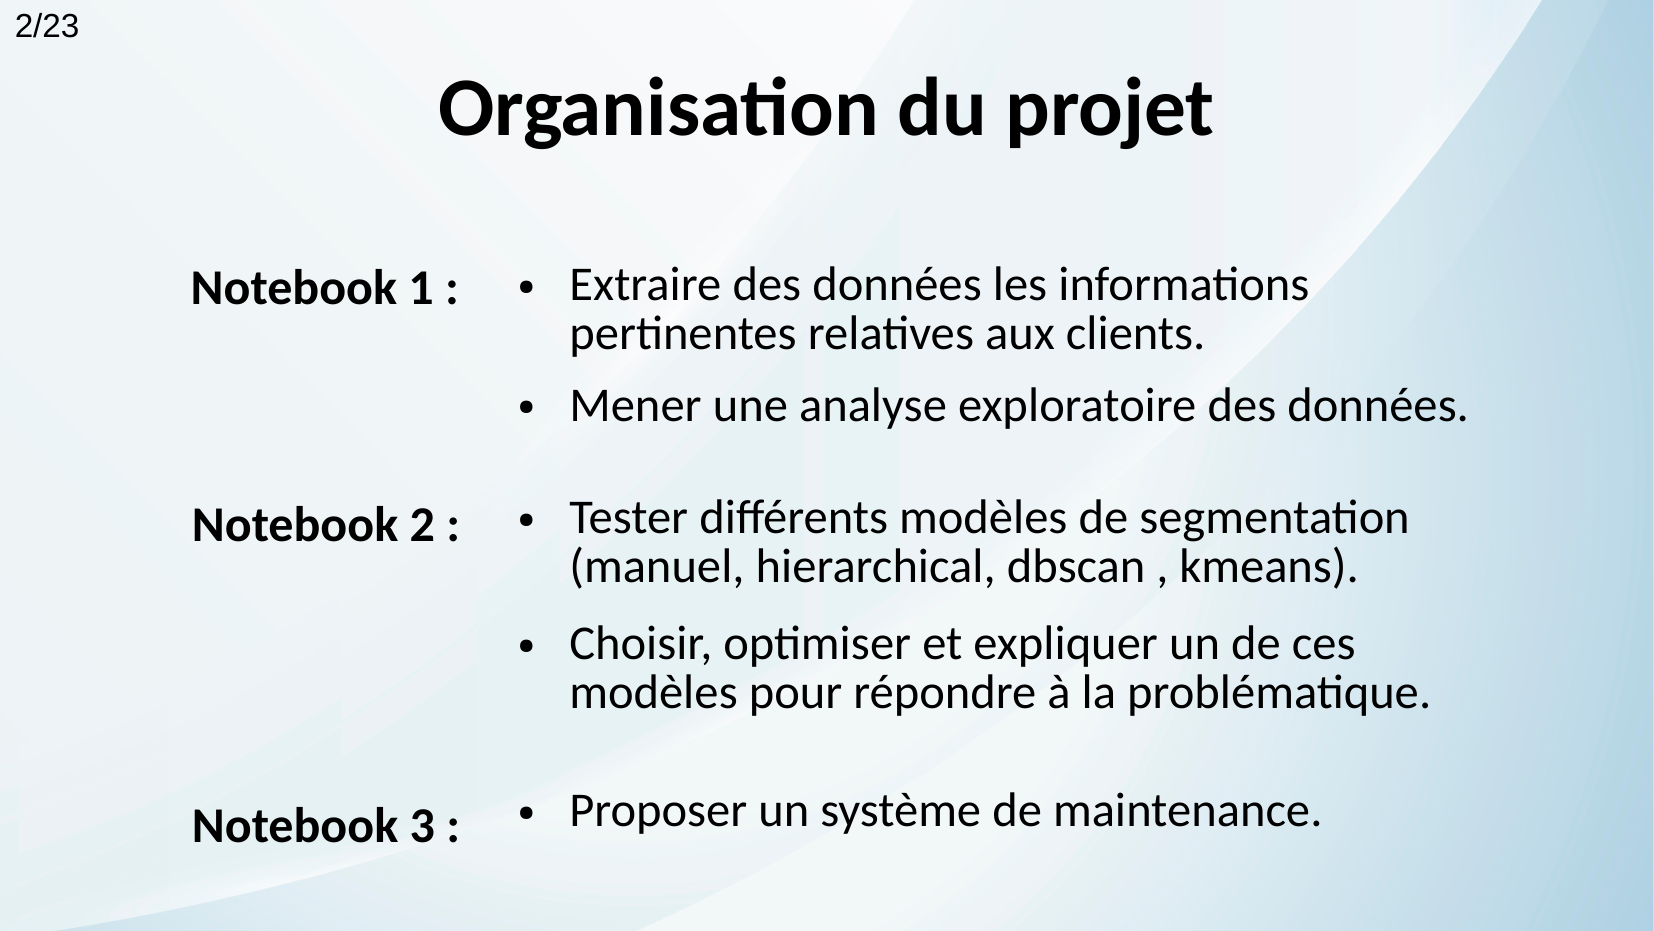

2/23
# Organisation du projet
Extraire des données les informations pertinentes relatives aux clients.
Mener une analyse exploratoire des données.
Tester différents modèles de segmentation (manuel, hierarchical, dbscan , kmeans).
Choisir, optimiser et expliquer un de ces modèles pour répondre à la problématique.
Proposer un système de maintenance.
Notebook 1 :
Notebook 2 :
Notebook 3 :